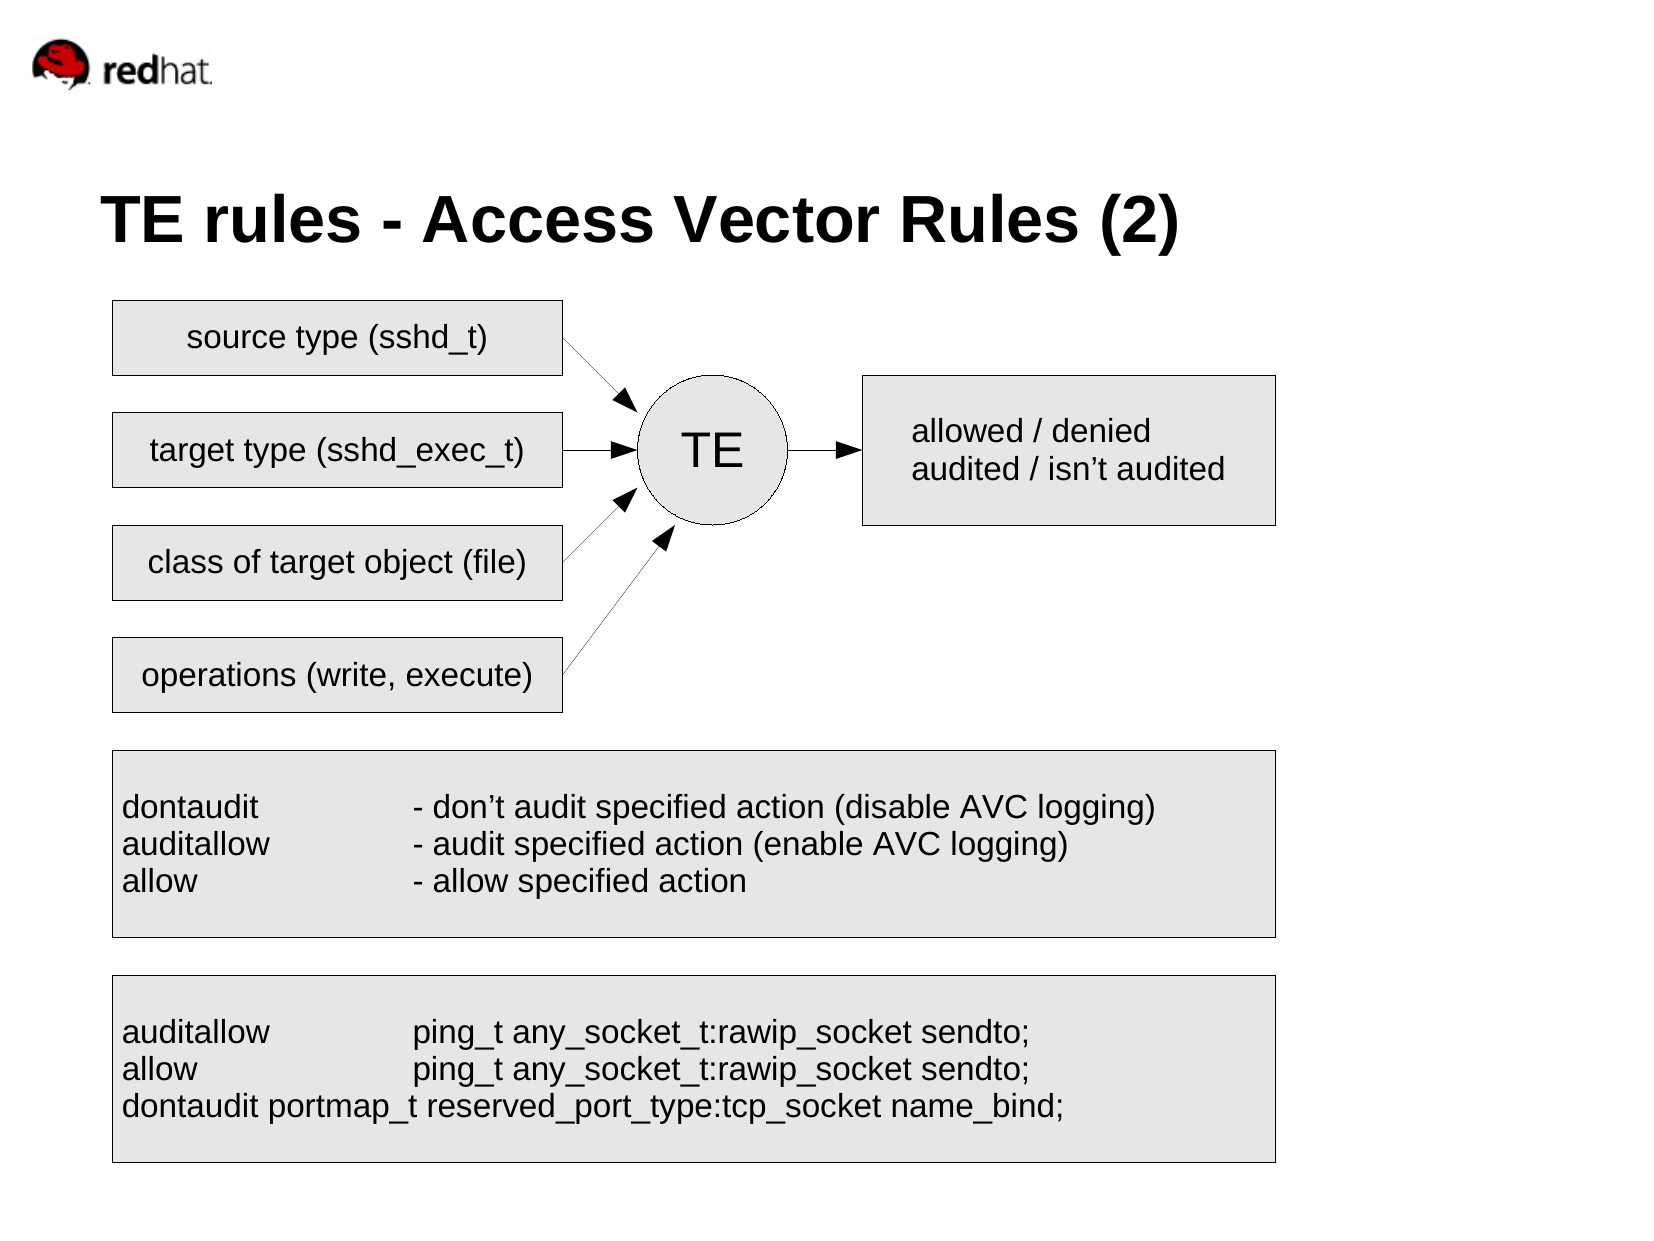

# TE rules - Access Vector Rules (2)
source type (sshd_t)
TE
allowed / denied
audited / isn’t audited
target type (sshd_exec_t)
class of target object (file)
operations (write, execute)
 dontaudit 	- don’t audit specified action (disable AVC logging)
 auditallow	- audit specified action (enable AVC logging)
 allow 		- allow specified action
 auditallow 	ping_t any_socket_t:rawip_socket sendto;
 allow 		ping_t any_socket_t:rawip_socket sendto;
 dontaudit portmap_t reserved_port_type:tcp_socket name_bind;